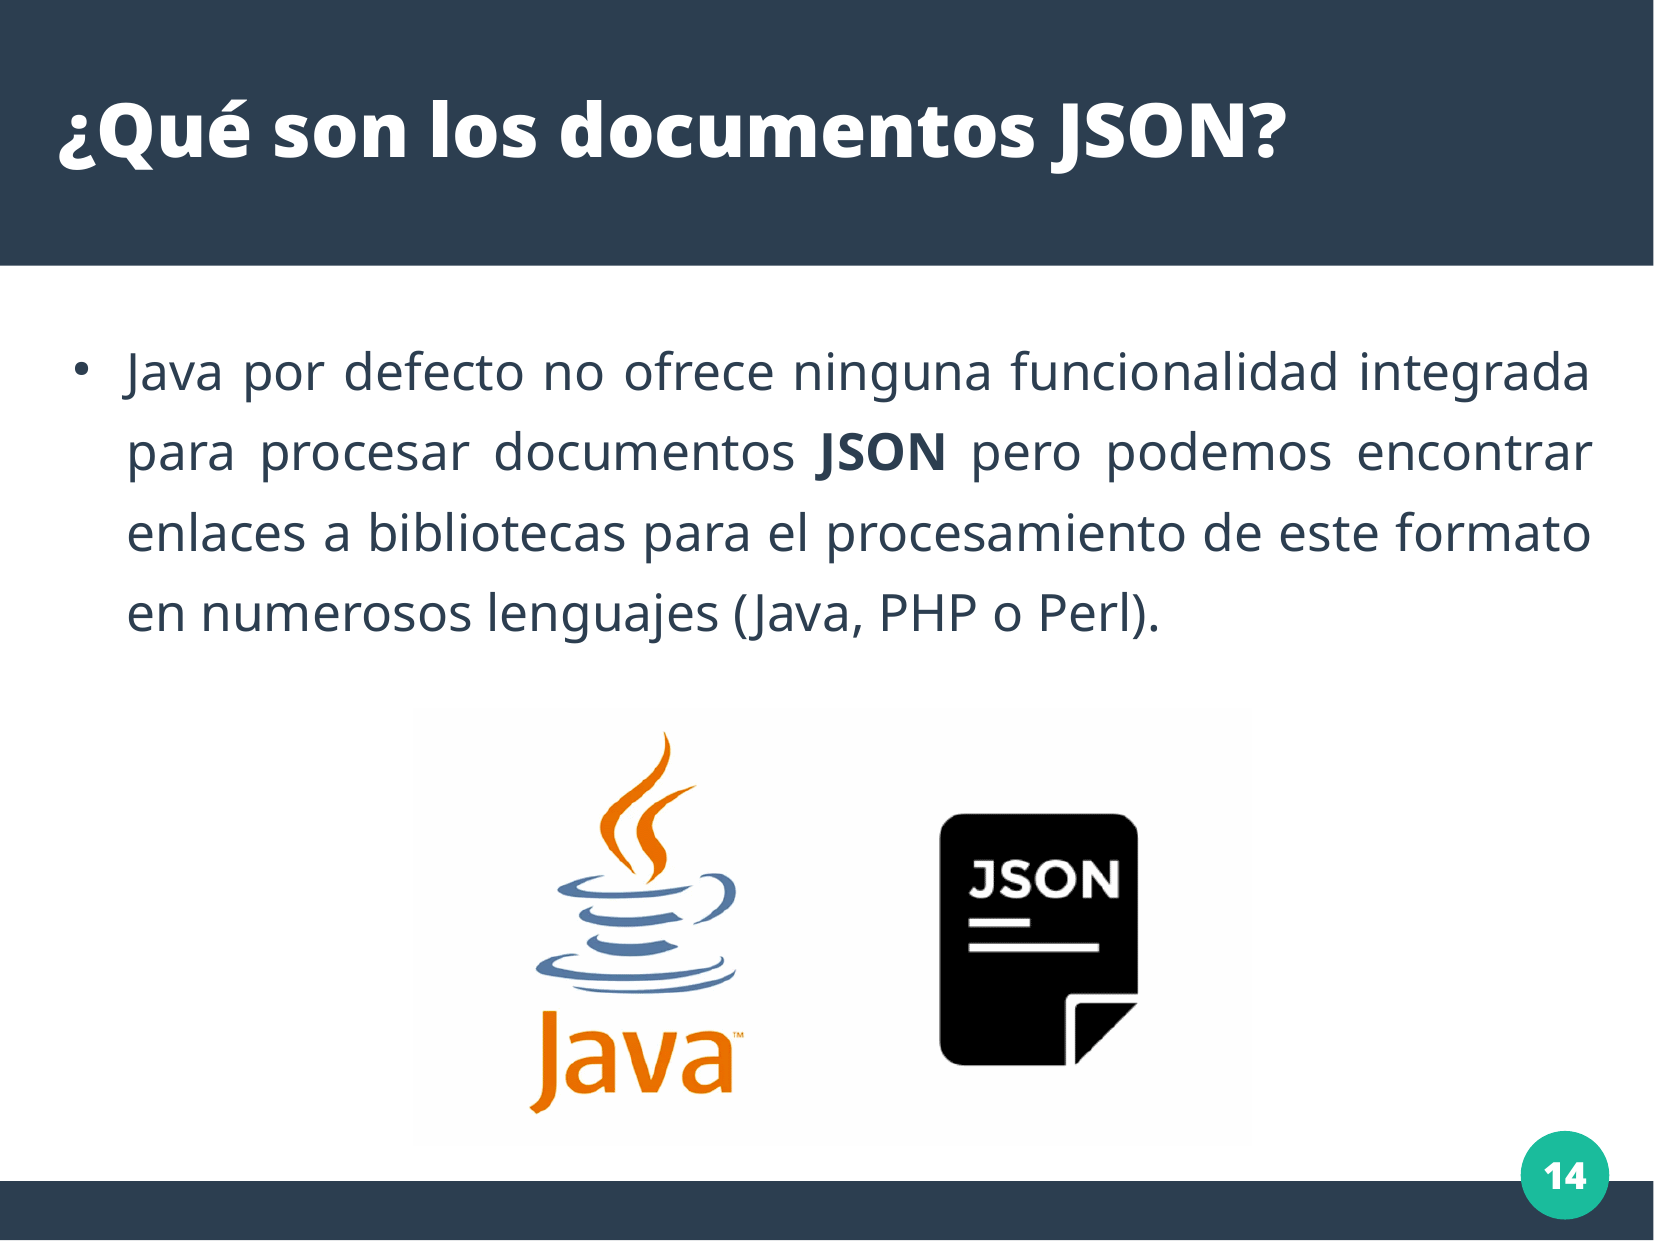

# ¿Qué son los documentos JSON?
Java por defecto no ofrece ninguna funcionalidad integrada para procesar documentos JSON pero podemos encontrar enlaces a bibliotecas para el procesamiento de este formato en numerosos lenguajes (Java, PHP o Perl).
14